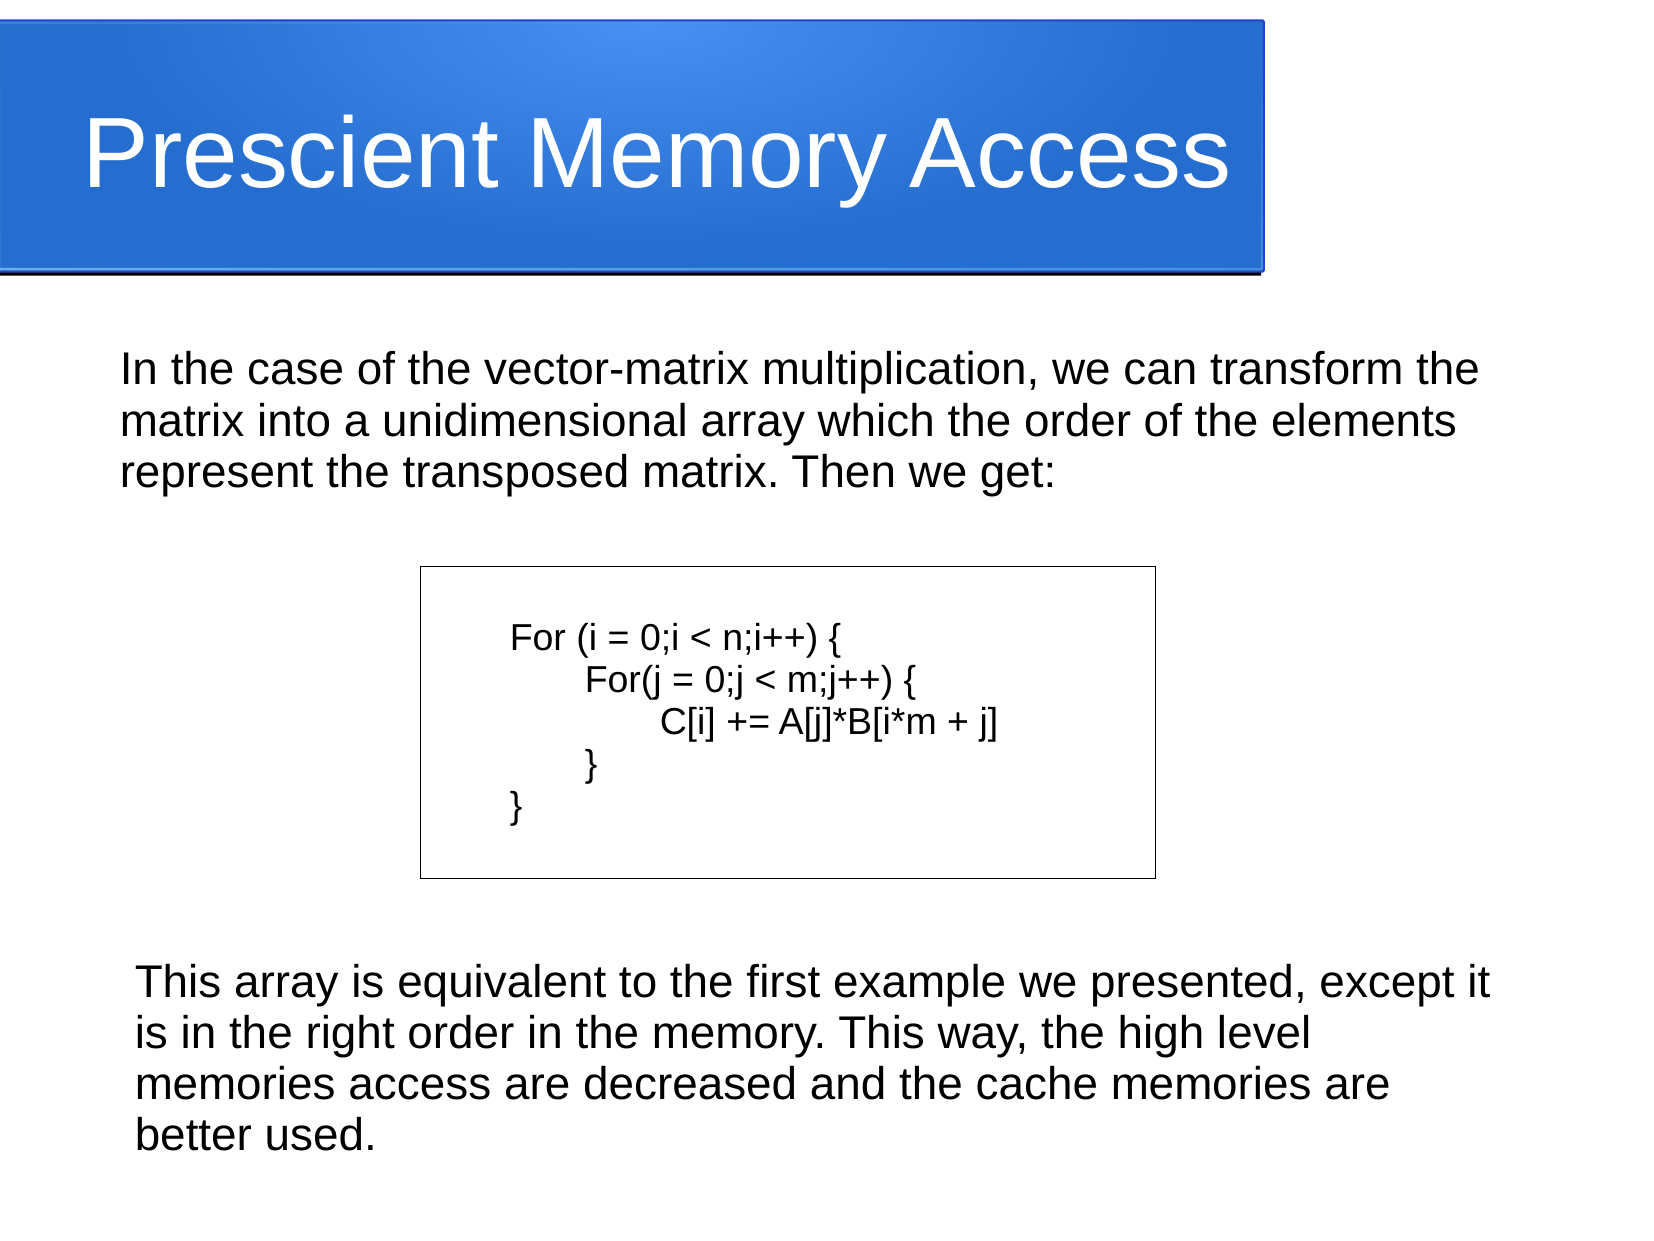

# Prescient Memory Access
In the case of the vector-matrix multiplication, we can transform the matrix into a unidimensional array which the order of the elements represent the transposed matrix. Then we get:
	For (i = 0;i < n;i++) {
		For(j = 0;j < m;j++) {
			C[i] += A[j]*B[i*m + j]
		}
	}
This array is equivalent to the first example we presented, except it is in the right order in the memory. This way, the high level memories access are decreased and the cache memories are better used.